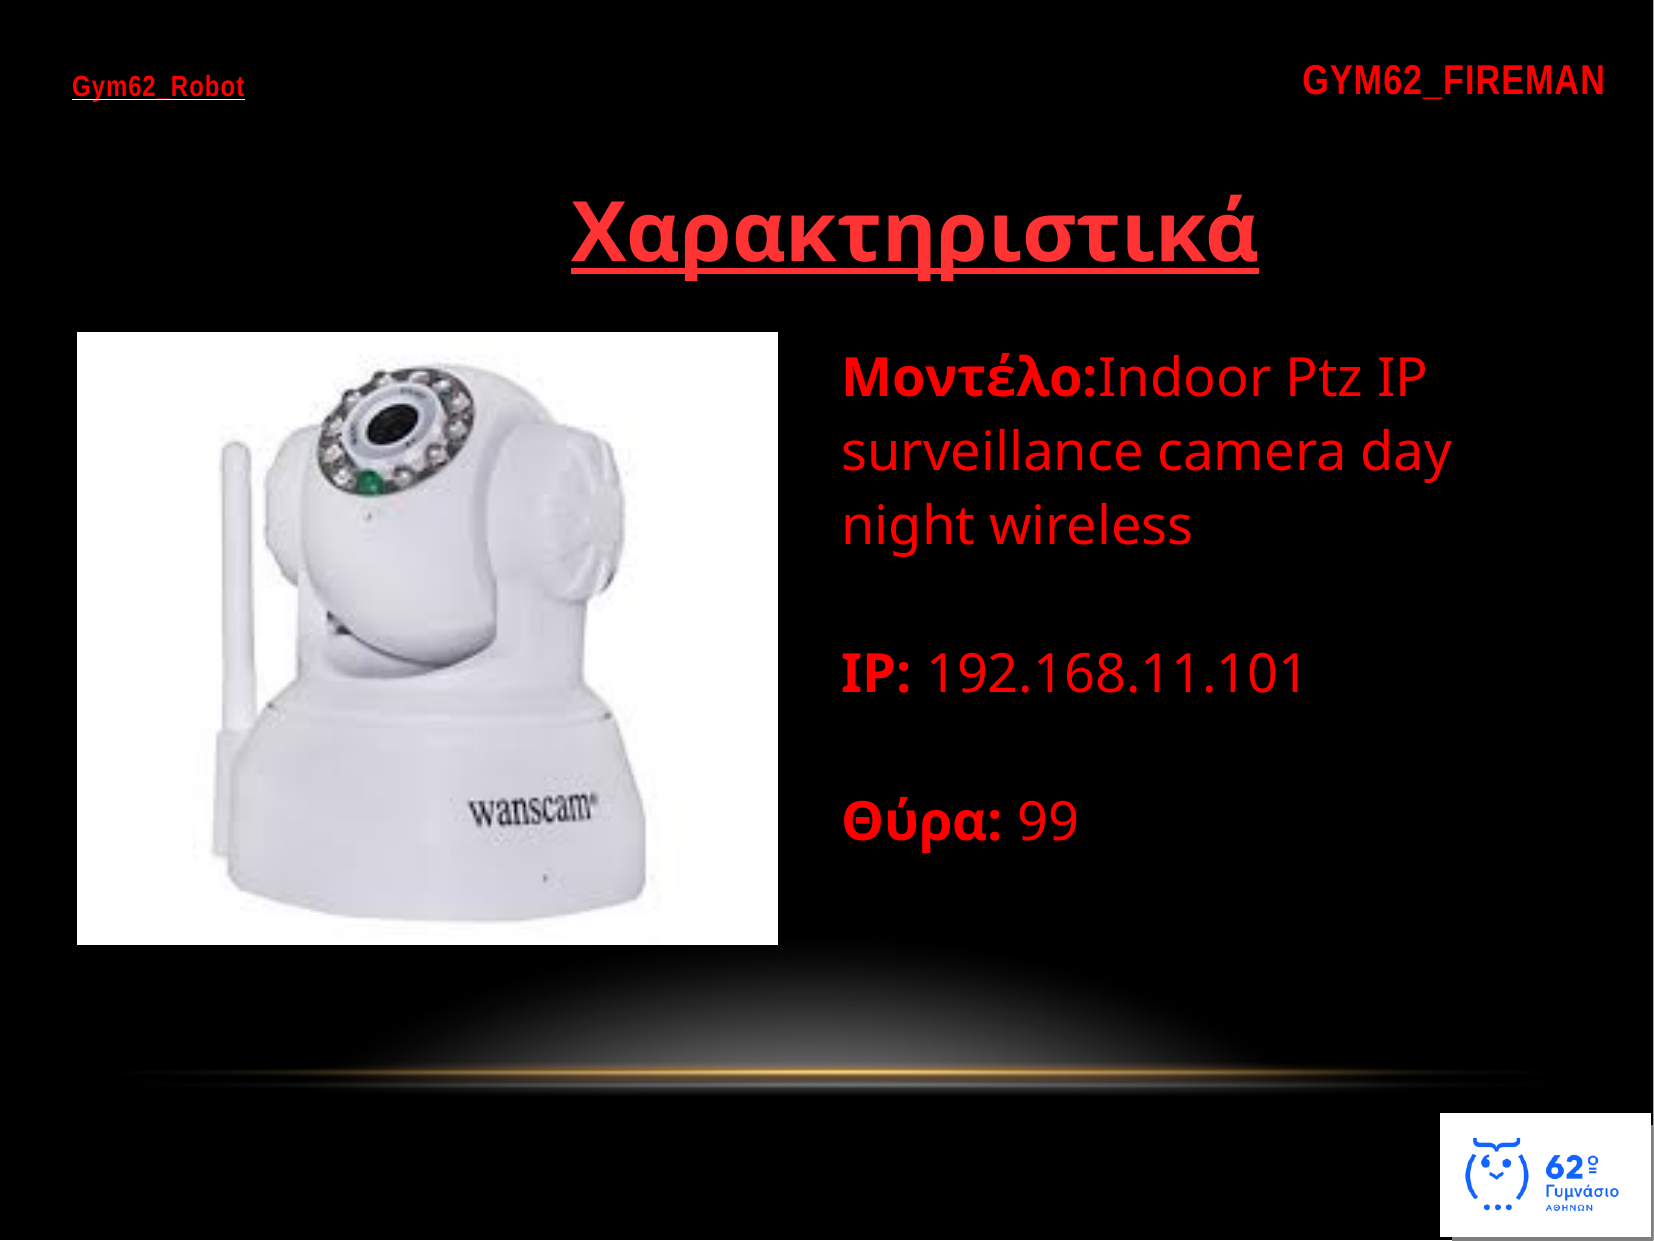

Gym62_FireMan
Gym62_Robot
Χαρακτηριστικά
Μοντέλο:Indoor Ptz IP surveillance camera day night wireless
IP: 192.168.11.101
Θύρα: 99